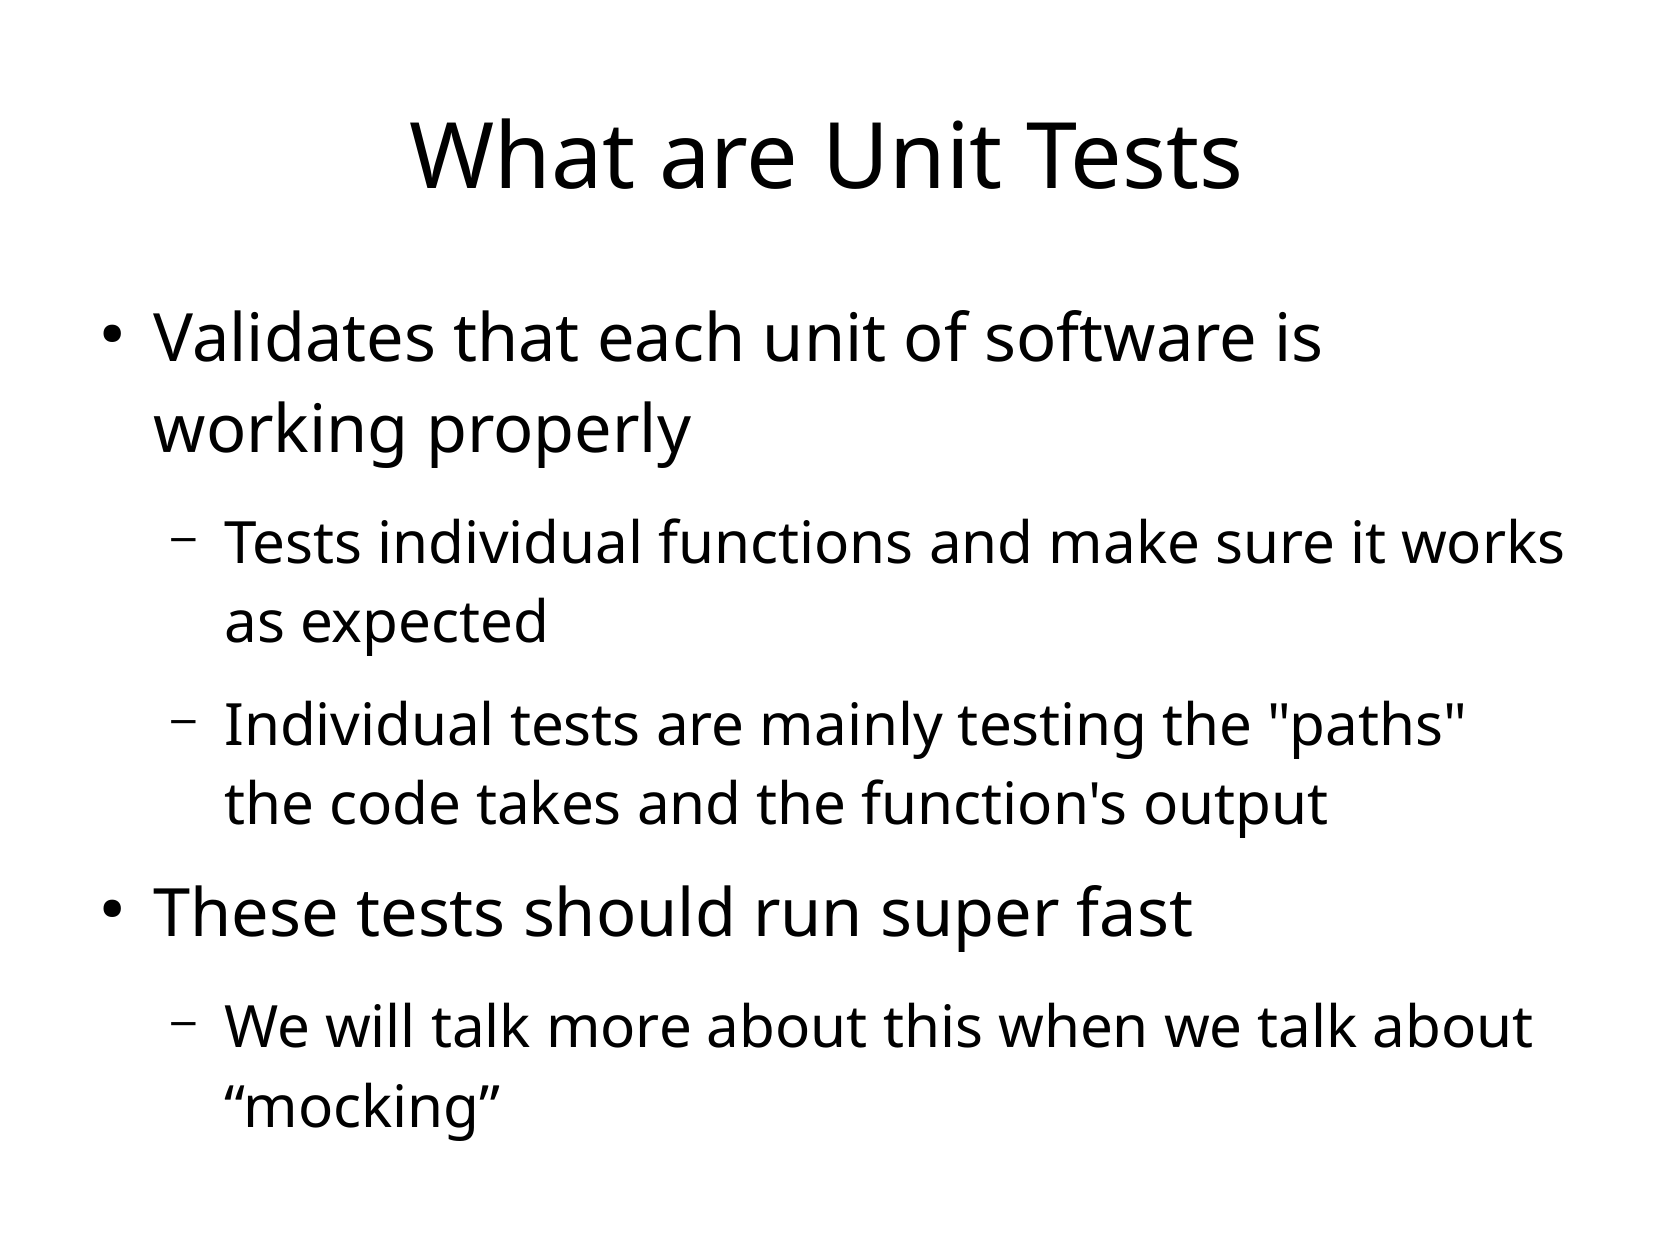

# What are Unit Tests
Validates that each unit of software is working properly
Tests individual functions and make sure it works as expected
Individual tests are mainly testing the "paths" the code takes and the function's output
These tests should run super fast
We will talk more about this when we talk about “mocking”